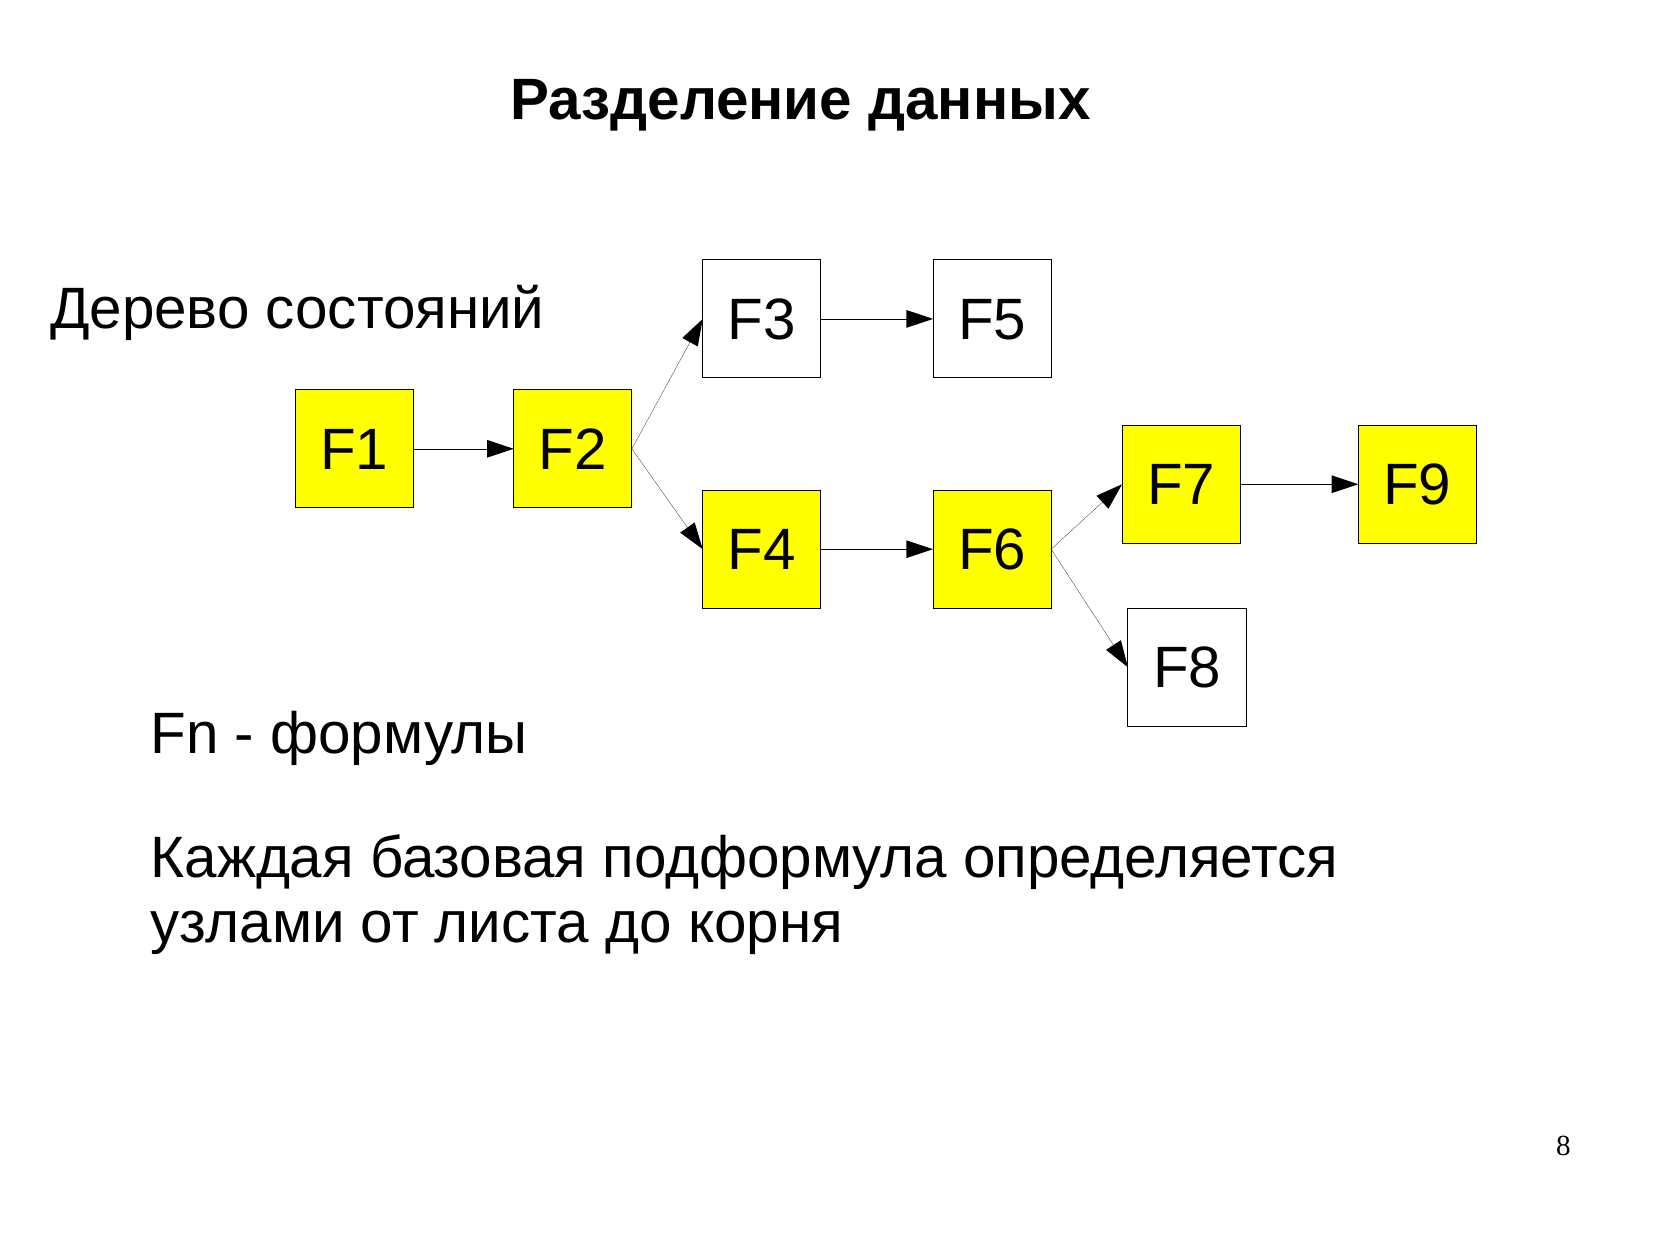

Разделение данных
F3
F5
Дерево состояний
F1
F2
F7
F9
F4
F6
F8
Fn - формулы
Каждая базовая подформула определяется
узлами от листа до корня
8